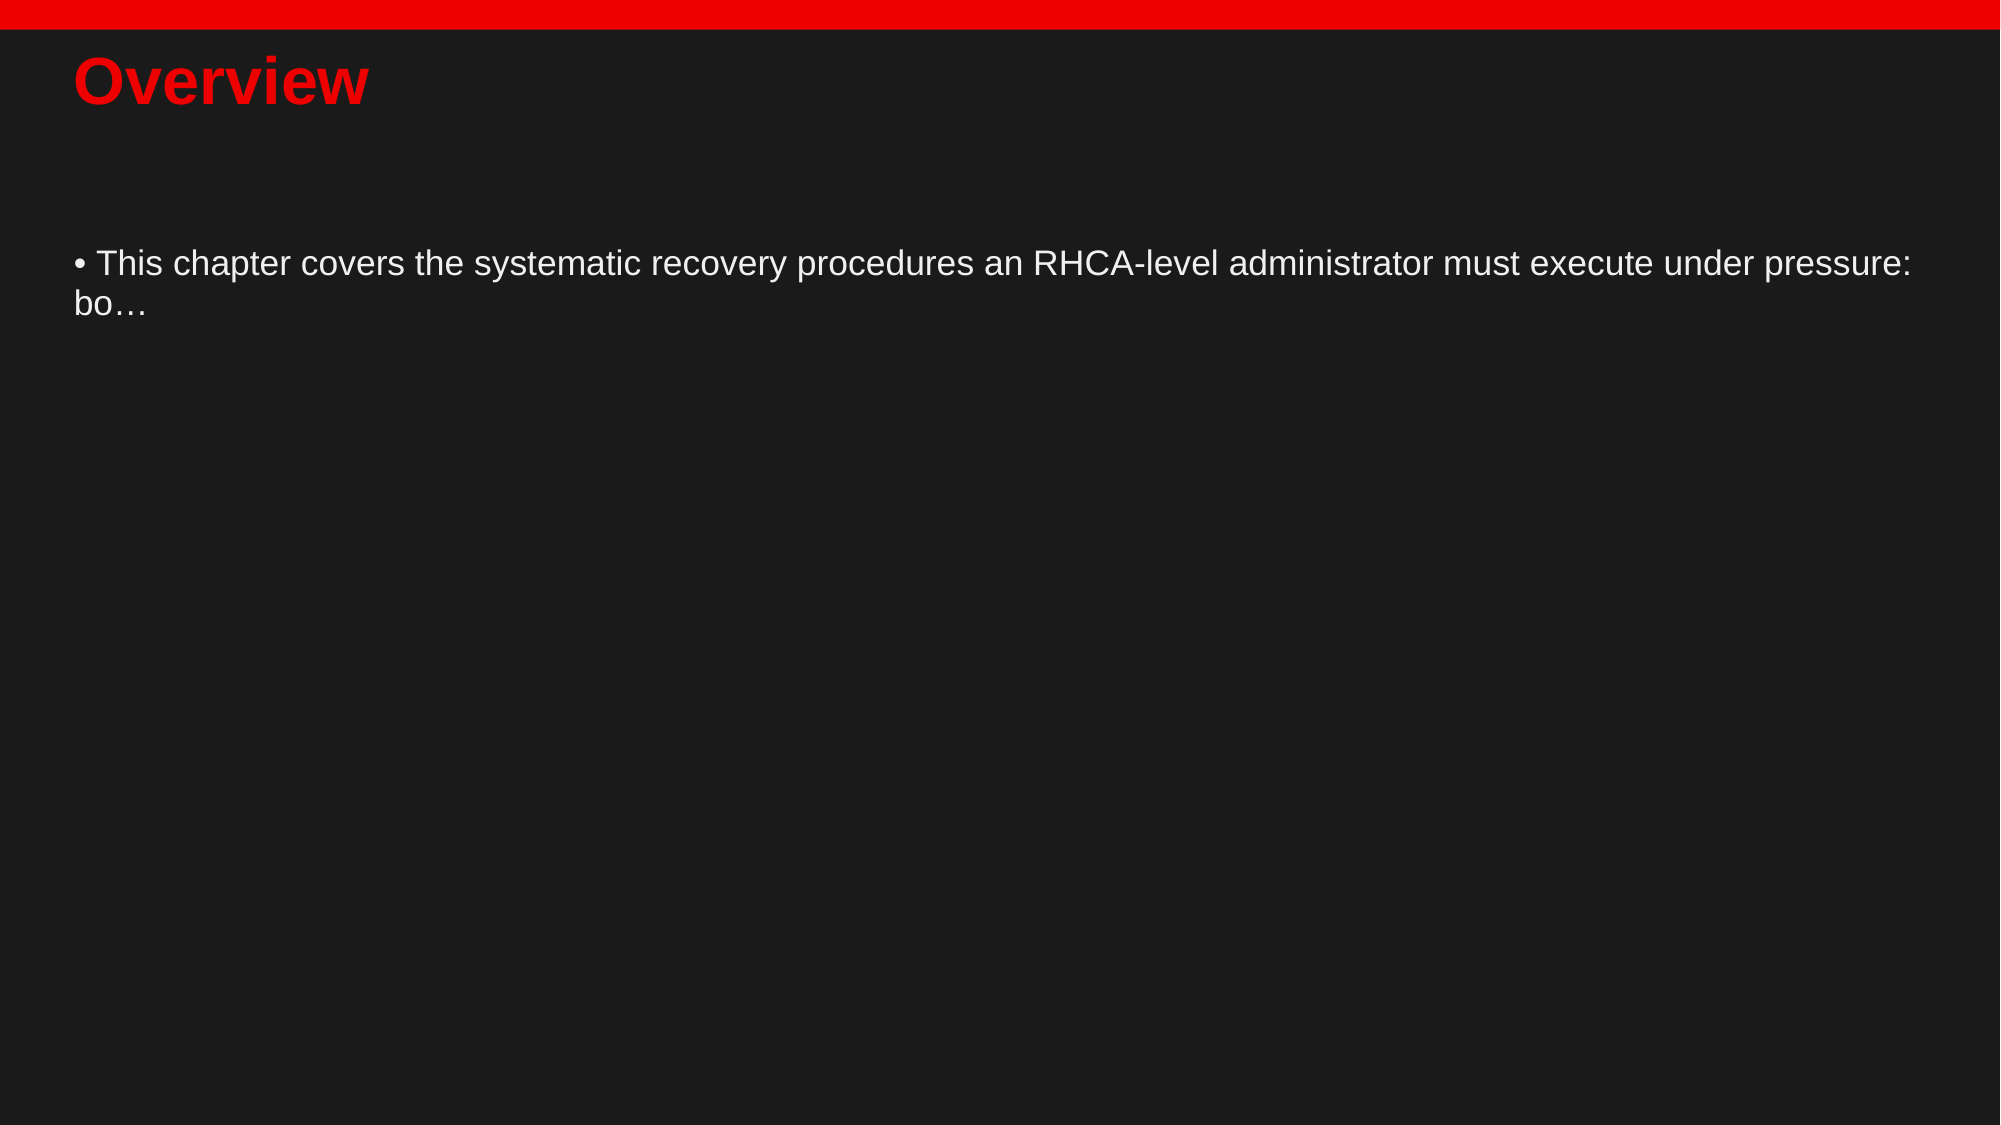

Overview
• This chapter covers the systematic recovery procedures an RHCA-level administrator must execute under pressure: bo…